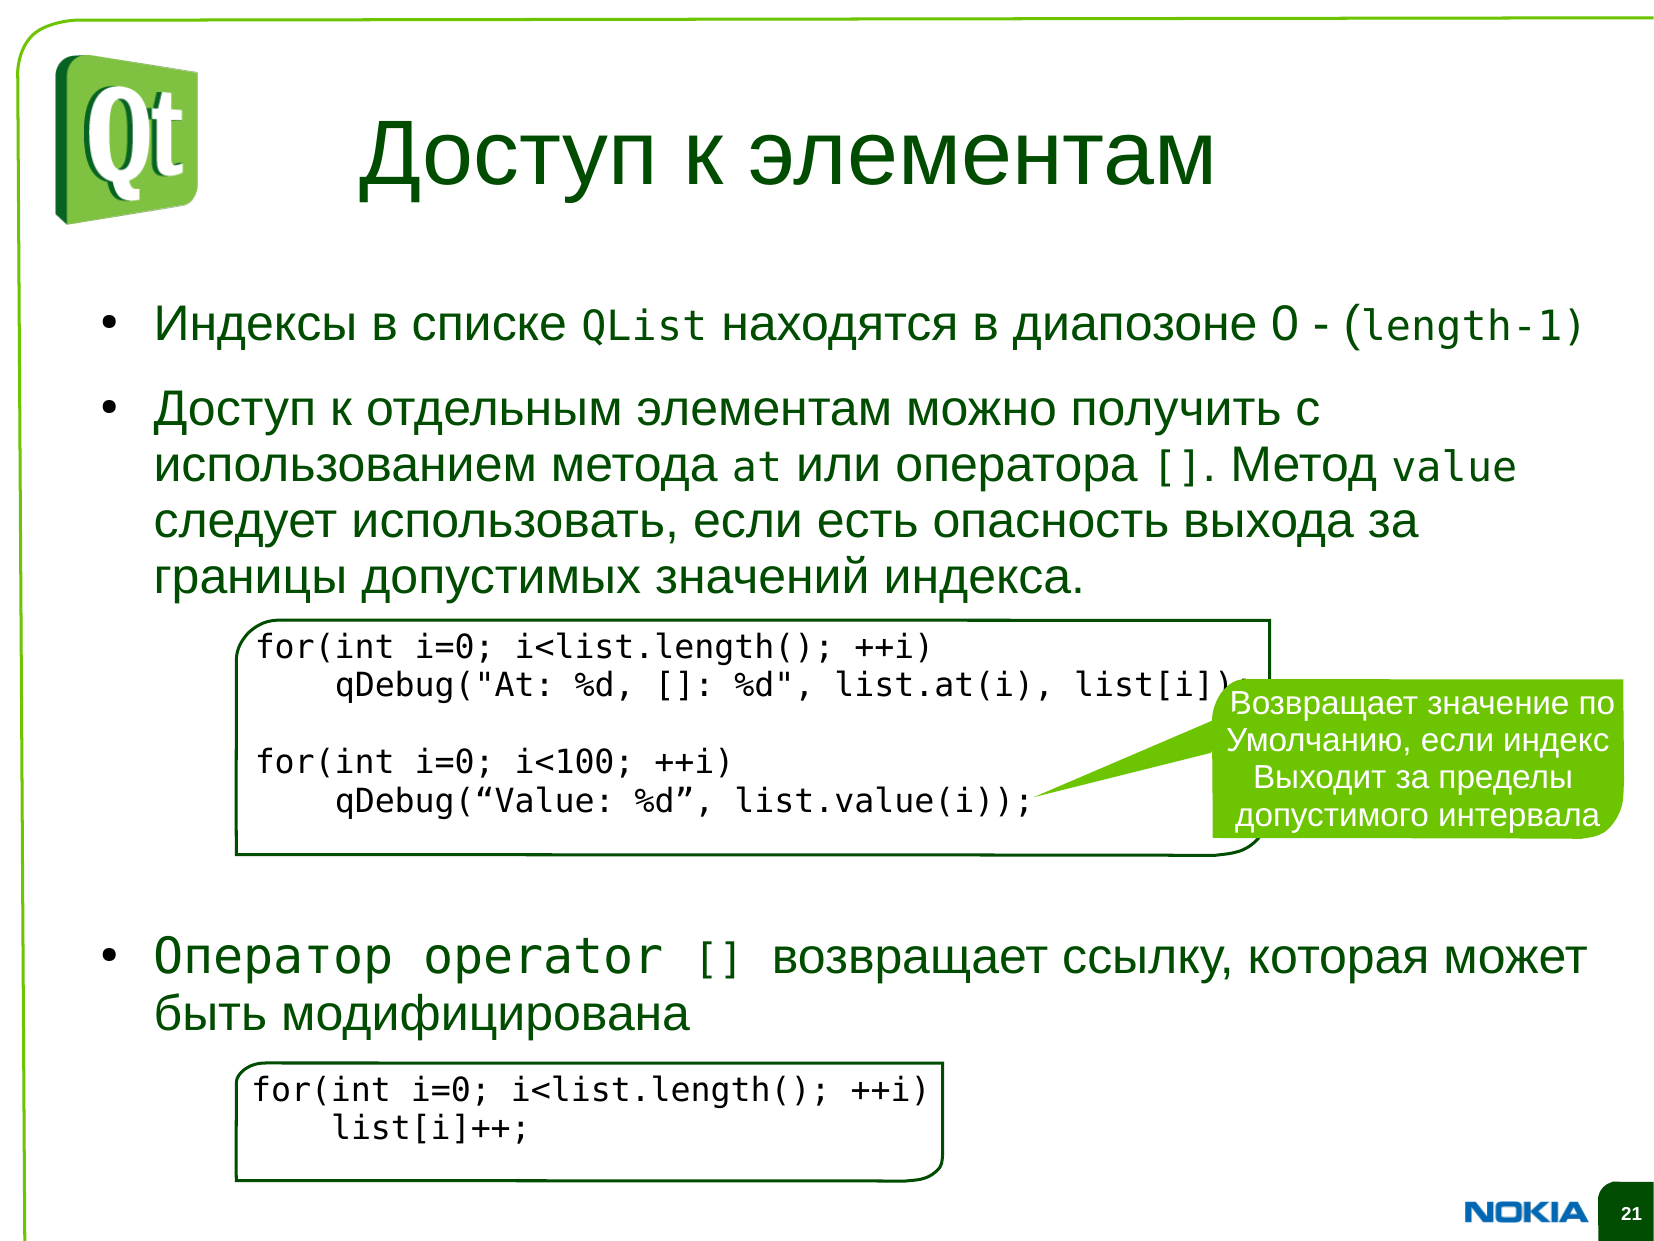

# Доступ к элементам
Индексы в списке QList находятся в диапозоне 0 - (length-1)
Доступ к отдельным элементам можно получить с использованием метода at или оператора []. Метод value следует использовать, если есть опасность выхода за границы допустимых значений индекса.
Оператор operator [] возвращает ссылку, которая может быть модифицирована
for(int i=0; i<list.length(); ++i)
 qDebug("At: %d, []: %d", list.at(i), list[i]);
for(int i=0; i<100; ++i)
 qDebug(“Value: %d”, list.value(i));
 Возвращает значение по
Умолчанию, если индекс
Выходит за пределы
допустимого интервала
for(int i=0; i<list.length(); ++i)
 list[i]++;